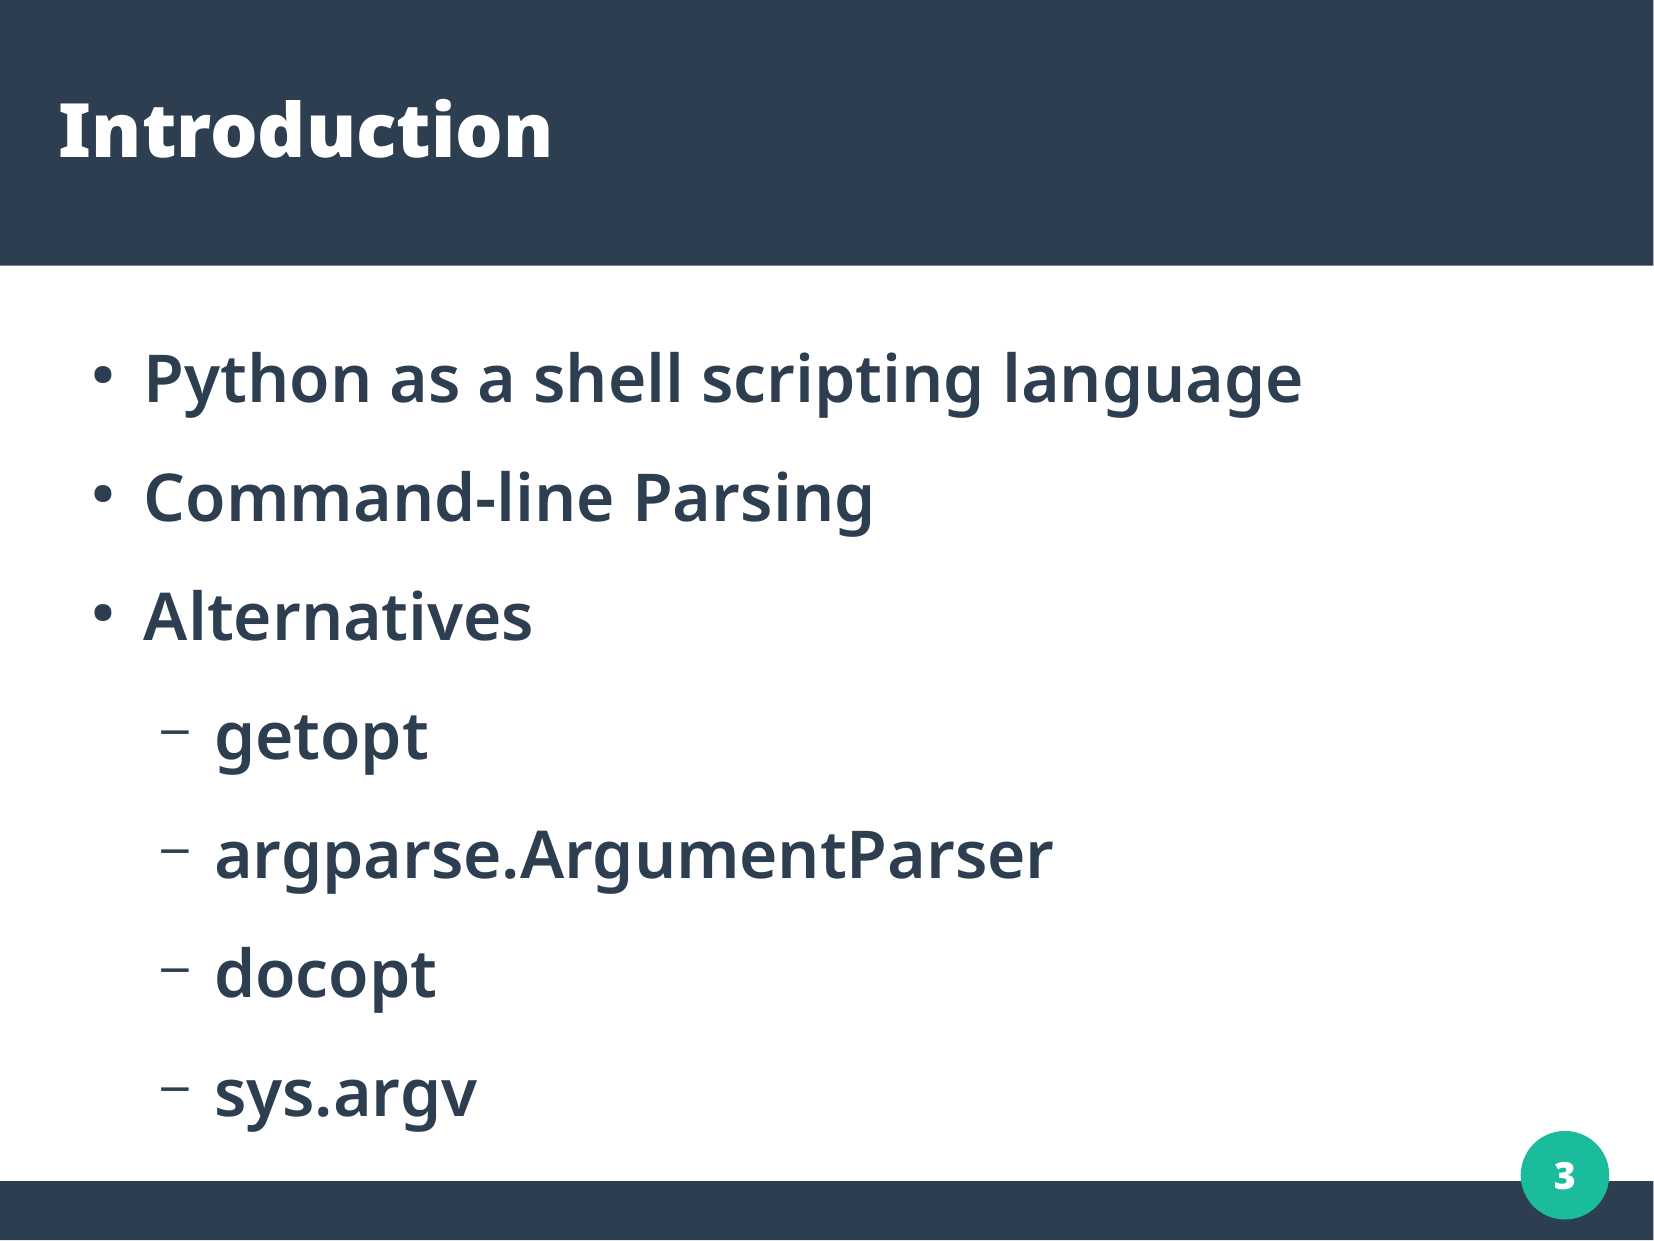

# Introduction
Python as a shell scripting language
Command-line Parsing
Alternatives
getopt
argparse.ArgumentParser
docopt
sys.argv
3